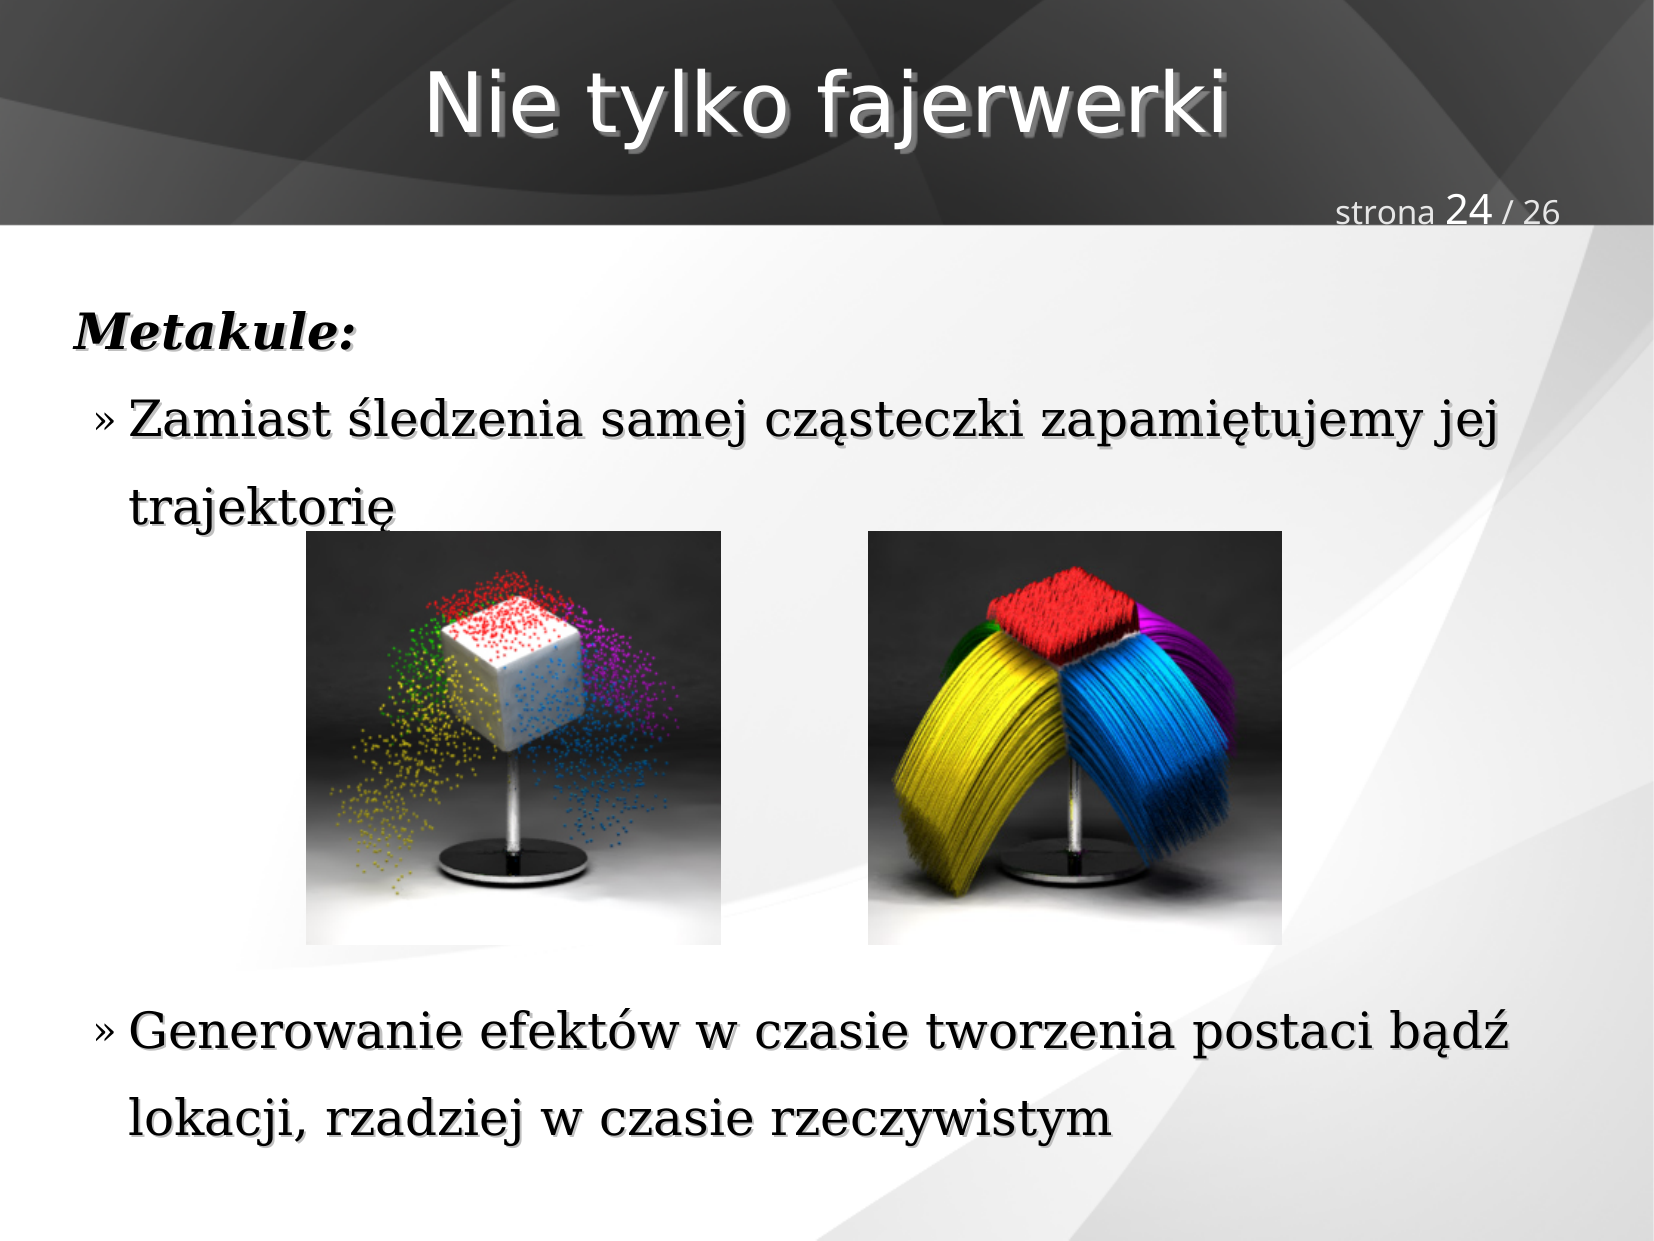

# Nie tylko fajerwerki
strona / 26
Metakule:
Zamiast śledzenia samej cząsteczki zapamiętujemy jej trajektorię
Generowanie efektów w czasie tworzenia postaci bądź lokacji, rzadziej w czasie rzeczywistym